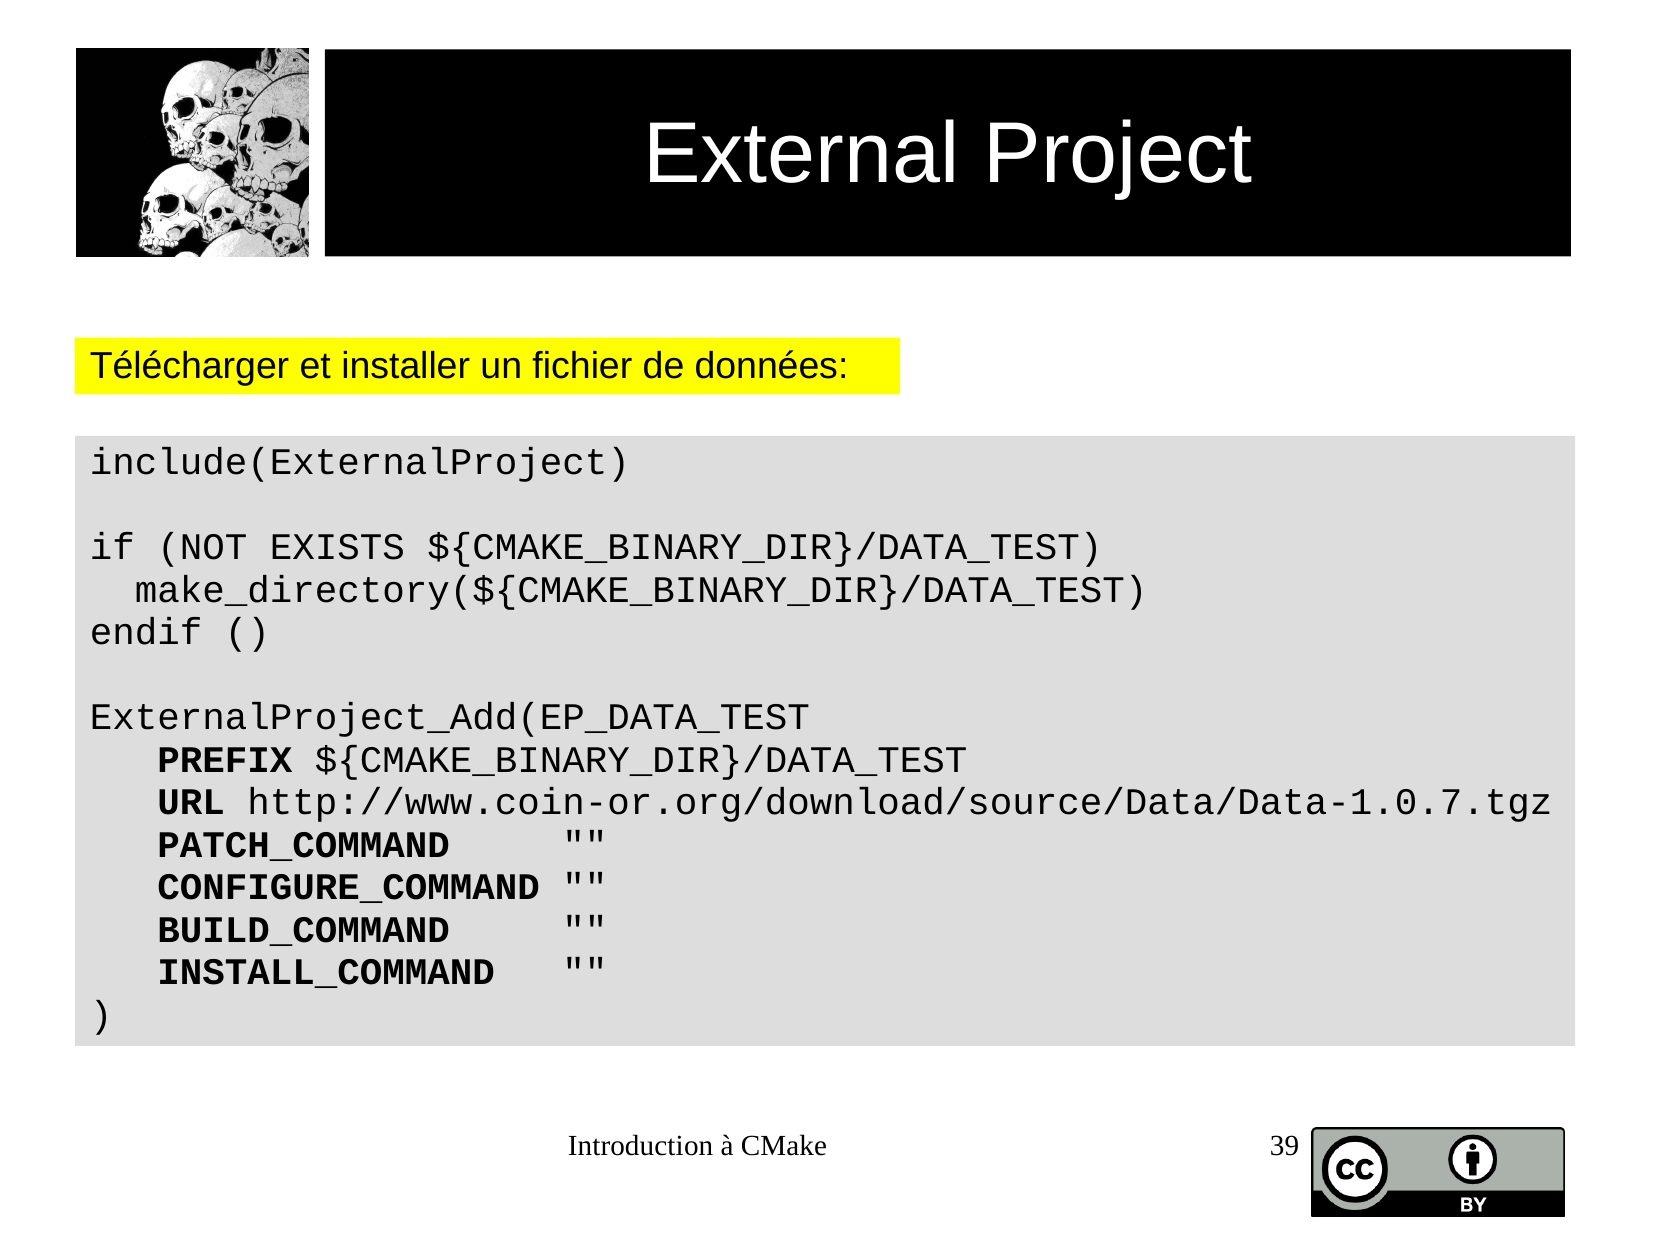

# External Project
Télécharger et installer un fichier de données:
include(ExternalProject)
if (NOT EXISTS ${CMAKE_BINARY_DIR}/DATA_TEST)
 make_directory(${CMAKE_BINARY_DIR}/DATA_TEST)
endif ()
ExternalProject_Add(EP_DATA_TEST
 PREFIX ${CMAKE_BINARY_DIR}/DATA_TEST
 URL http://www.coin-or.org/download/source/Data/Data-1.0.7.tgz
 PATCH_COMMAND ""
 CONFIGURE_COMMAND ""
 BUILD_COMMAND ""
 INSTALL_COMMAND ""
)
Introduction à CMake
39